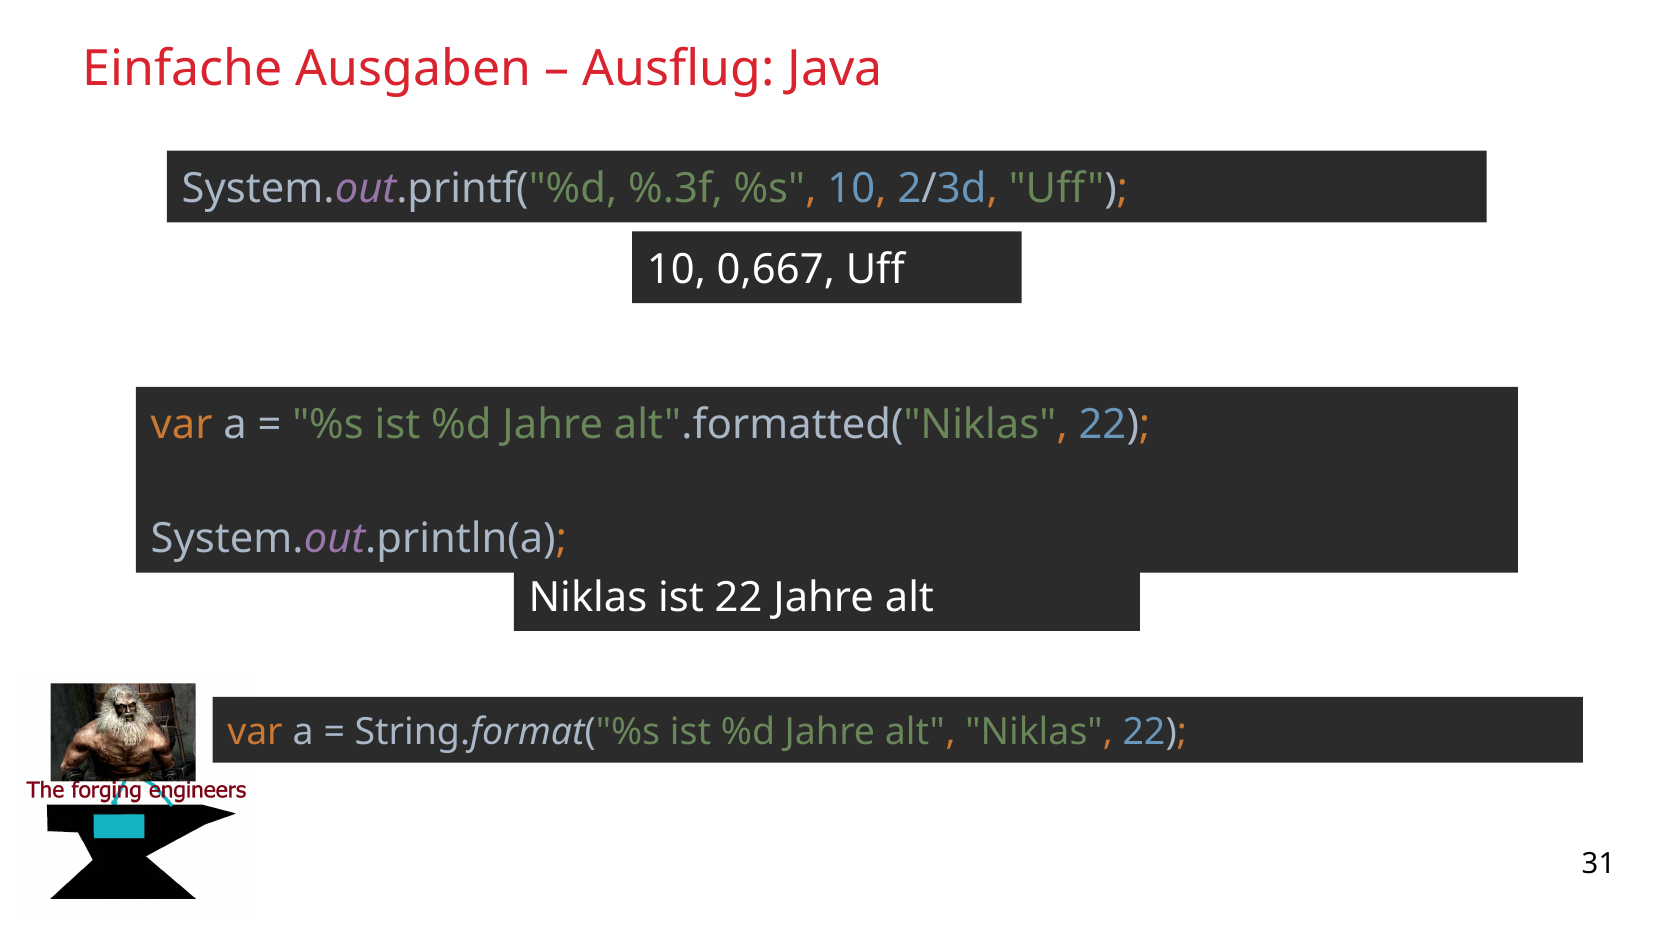

# Einfache Ausgaben – Ausflug: Java
System.out.printf("%d, %.3f, %s", 10, 2/3d, "Uff");
10, 0,667, Uff
var a = "%s ist %d Jahre alt".formatted("Niklas", 22);
System.out.println(a);
Niklas ist 22 Jahre alt
var a = String.format("%s ist %d Jahre alt", "Niklas", 22);